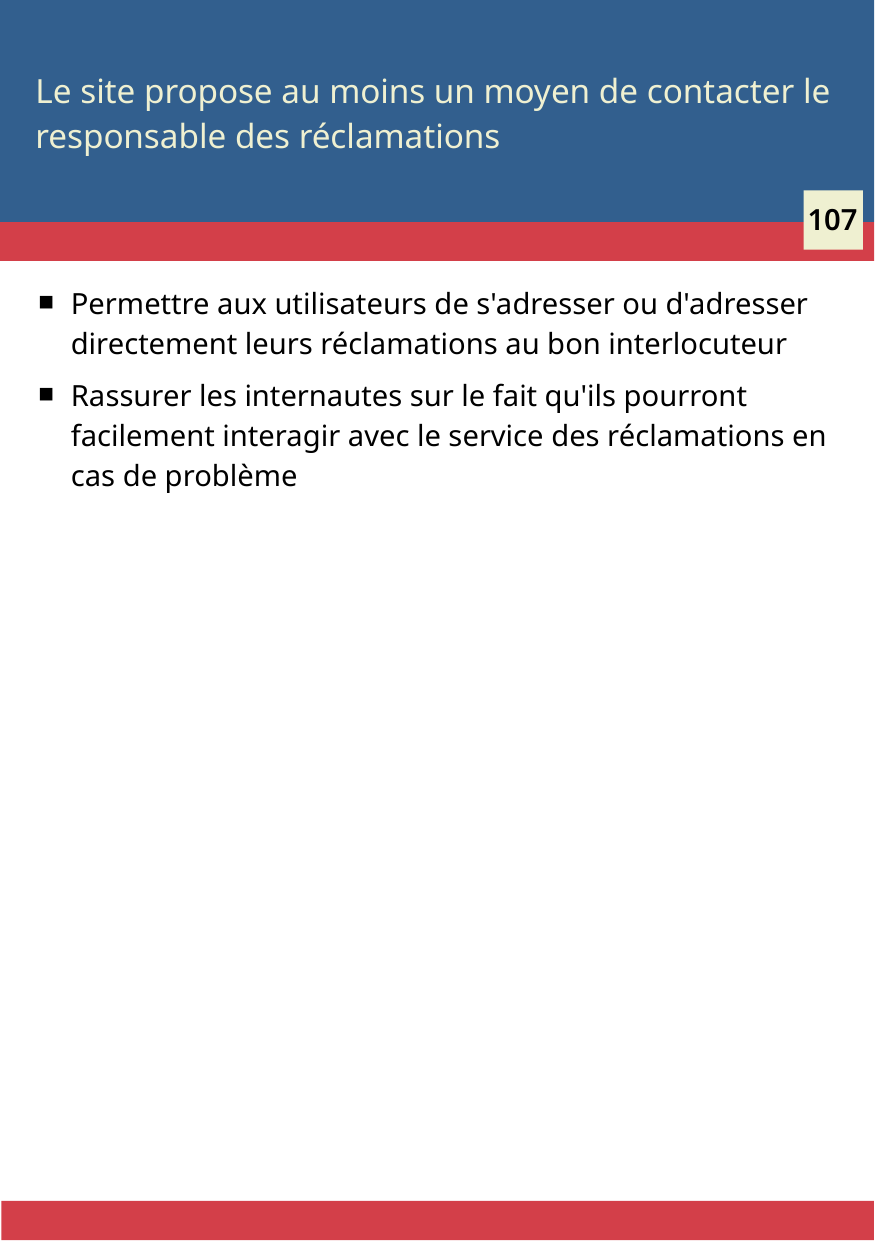

# Le site propose au moins un moyen de contacter le responsable des réclamations
107
Permettre aux utilisateurs de s'adresser ou d'adresser directement leurs réclamations au bon interlocuteur
Rassurer les internautes sur le fait qu'ils pourront facilement interagir avec le service des réclamations en cas de problème